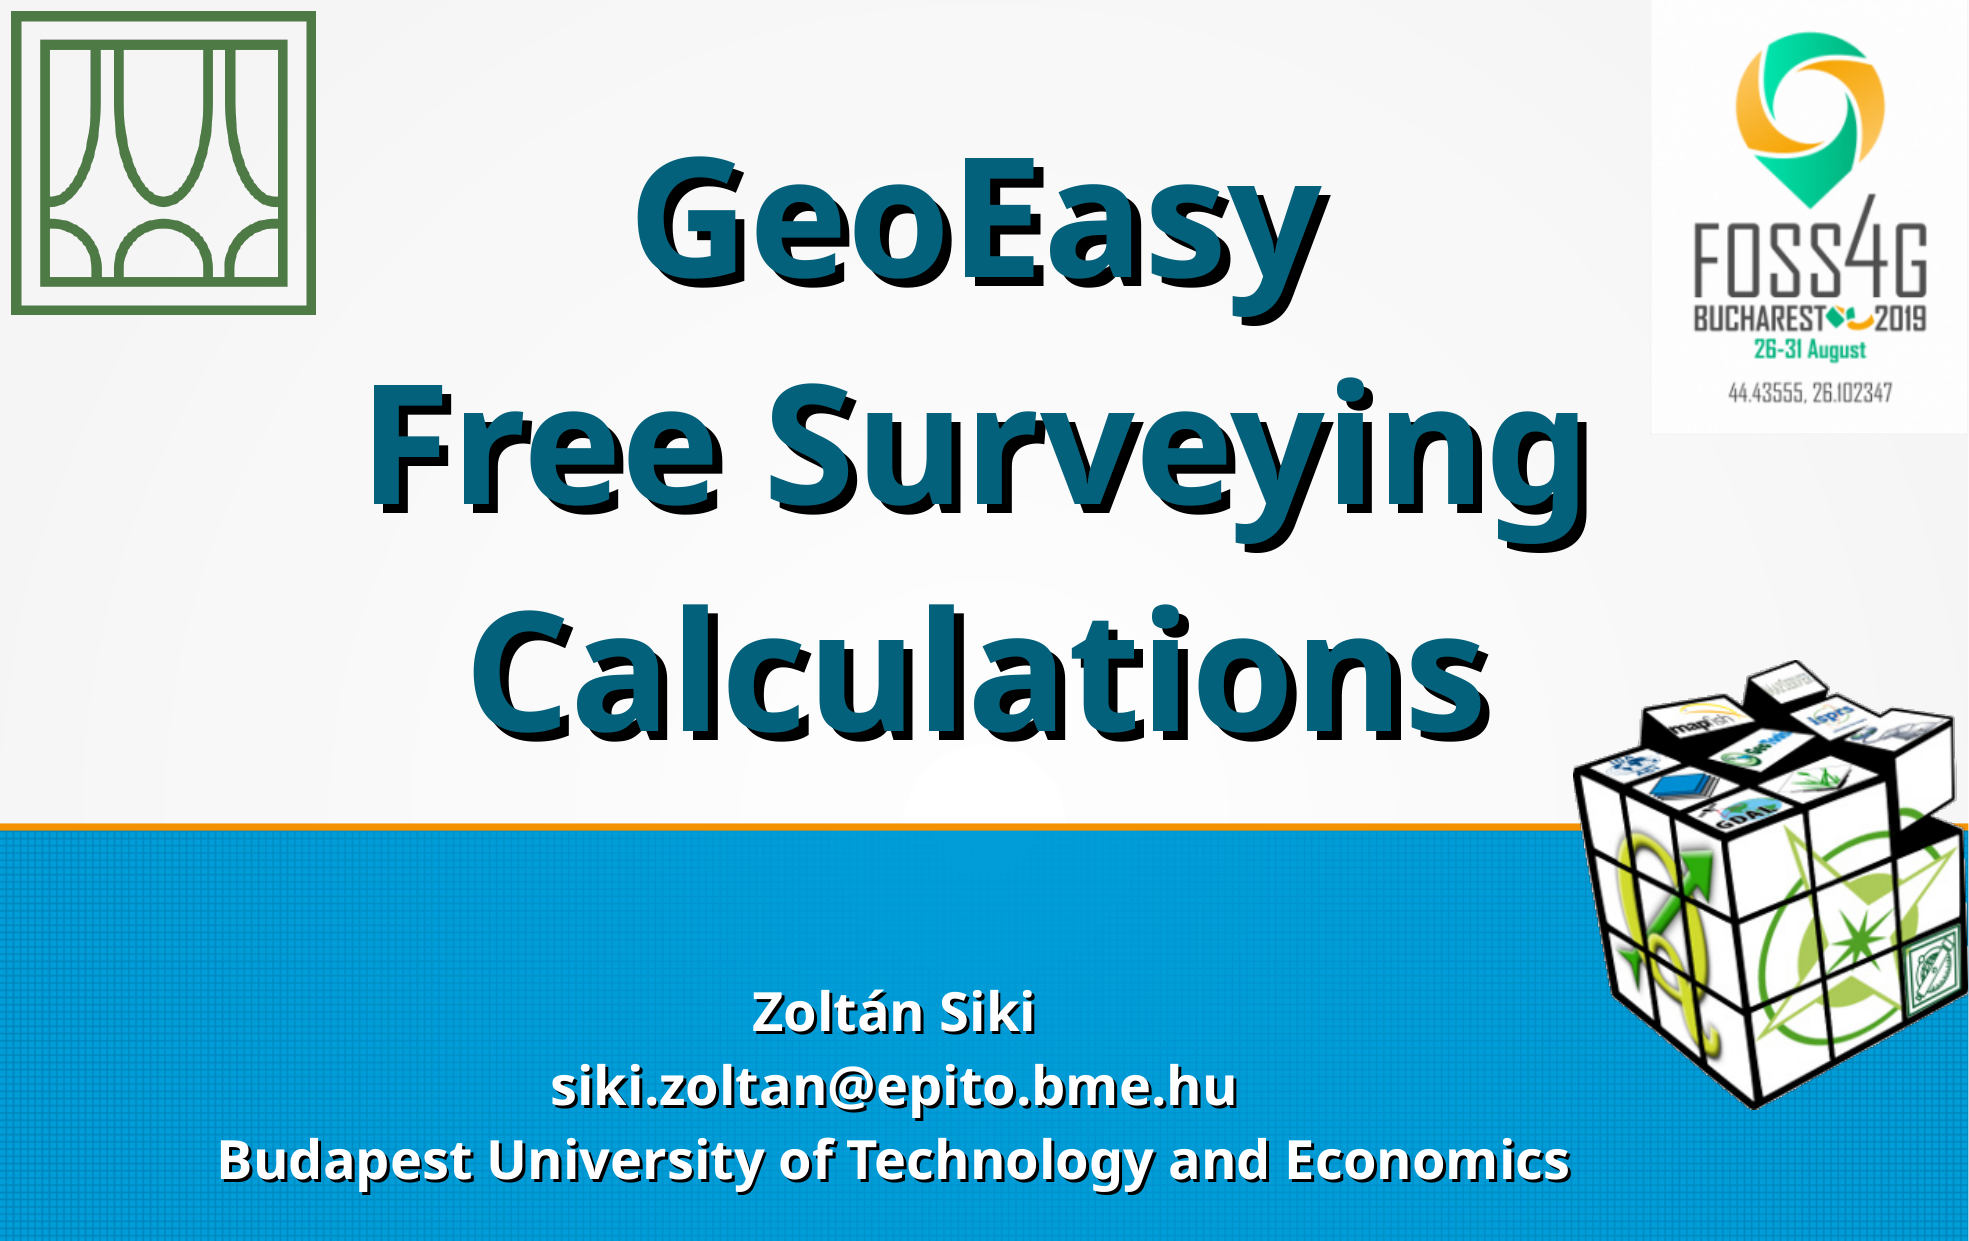

# GeoEasy Free Surveying Calculations
Zoltán Siki
siki.zoltan@epito.bme.hu
Budapest University of Technology and Economics